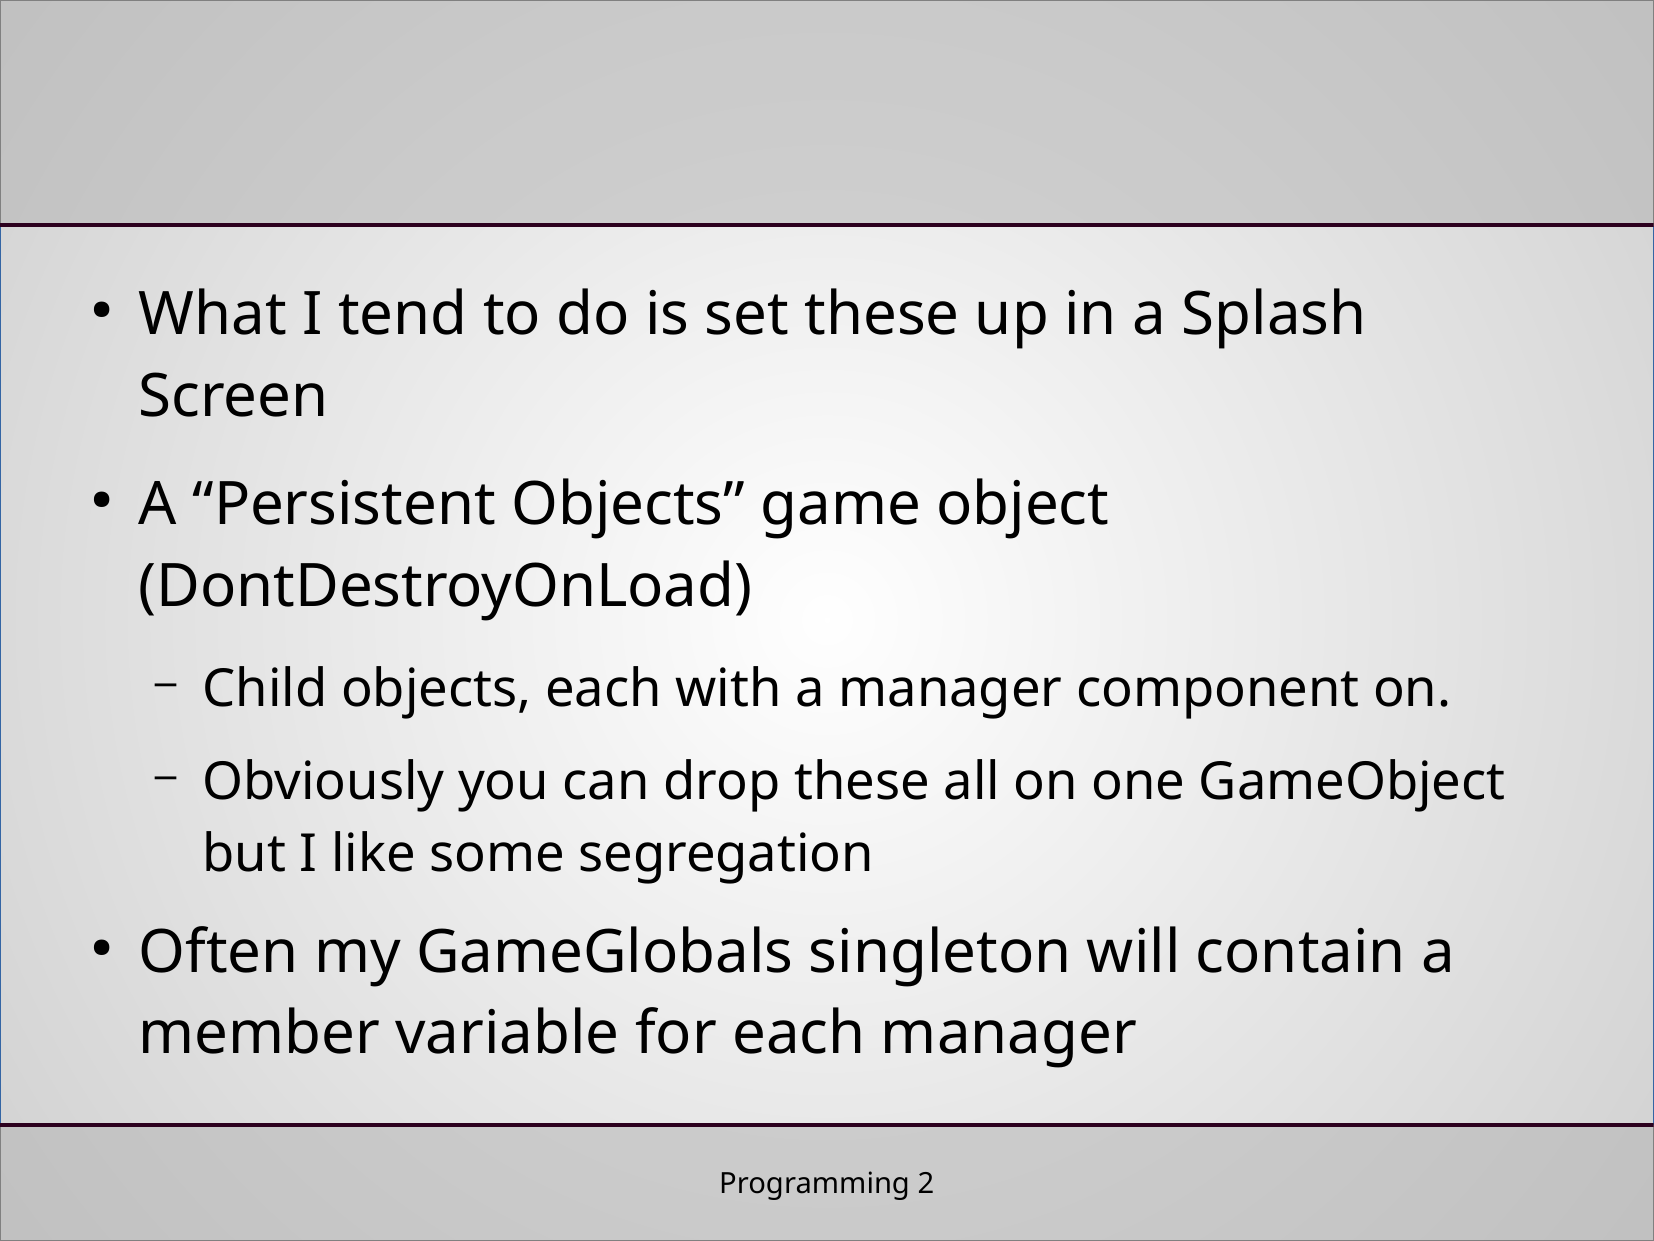

#
What I tend to do is set these up in a Splash Screen
A “Persistent Objects” game object (DontDestroyOnLoad)
Child objects, each with a manager component on.
Obviously you can drop these all on one GameObject but I like some segregation
Often my GameGlobals singleton will contain a member variable for each manager